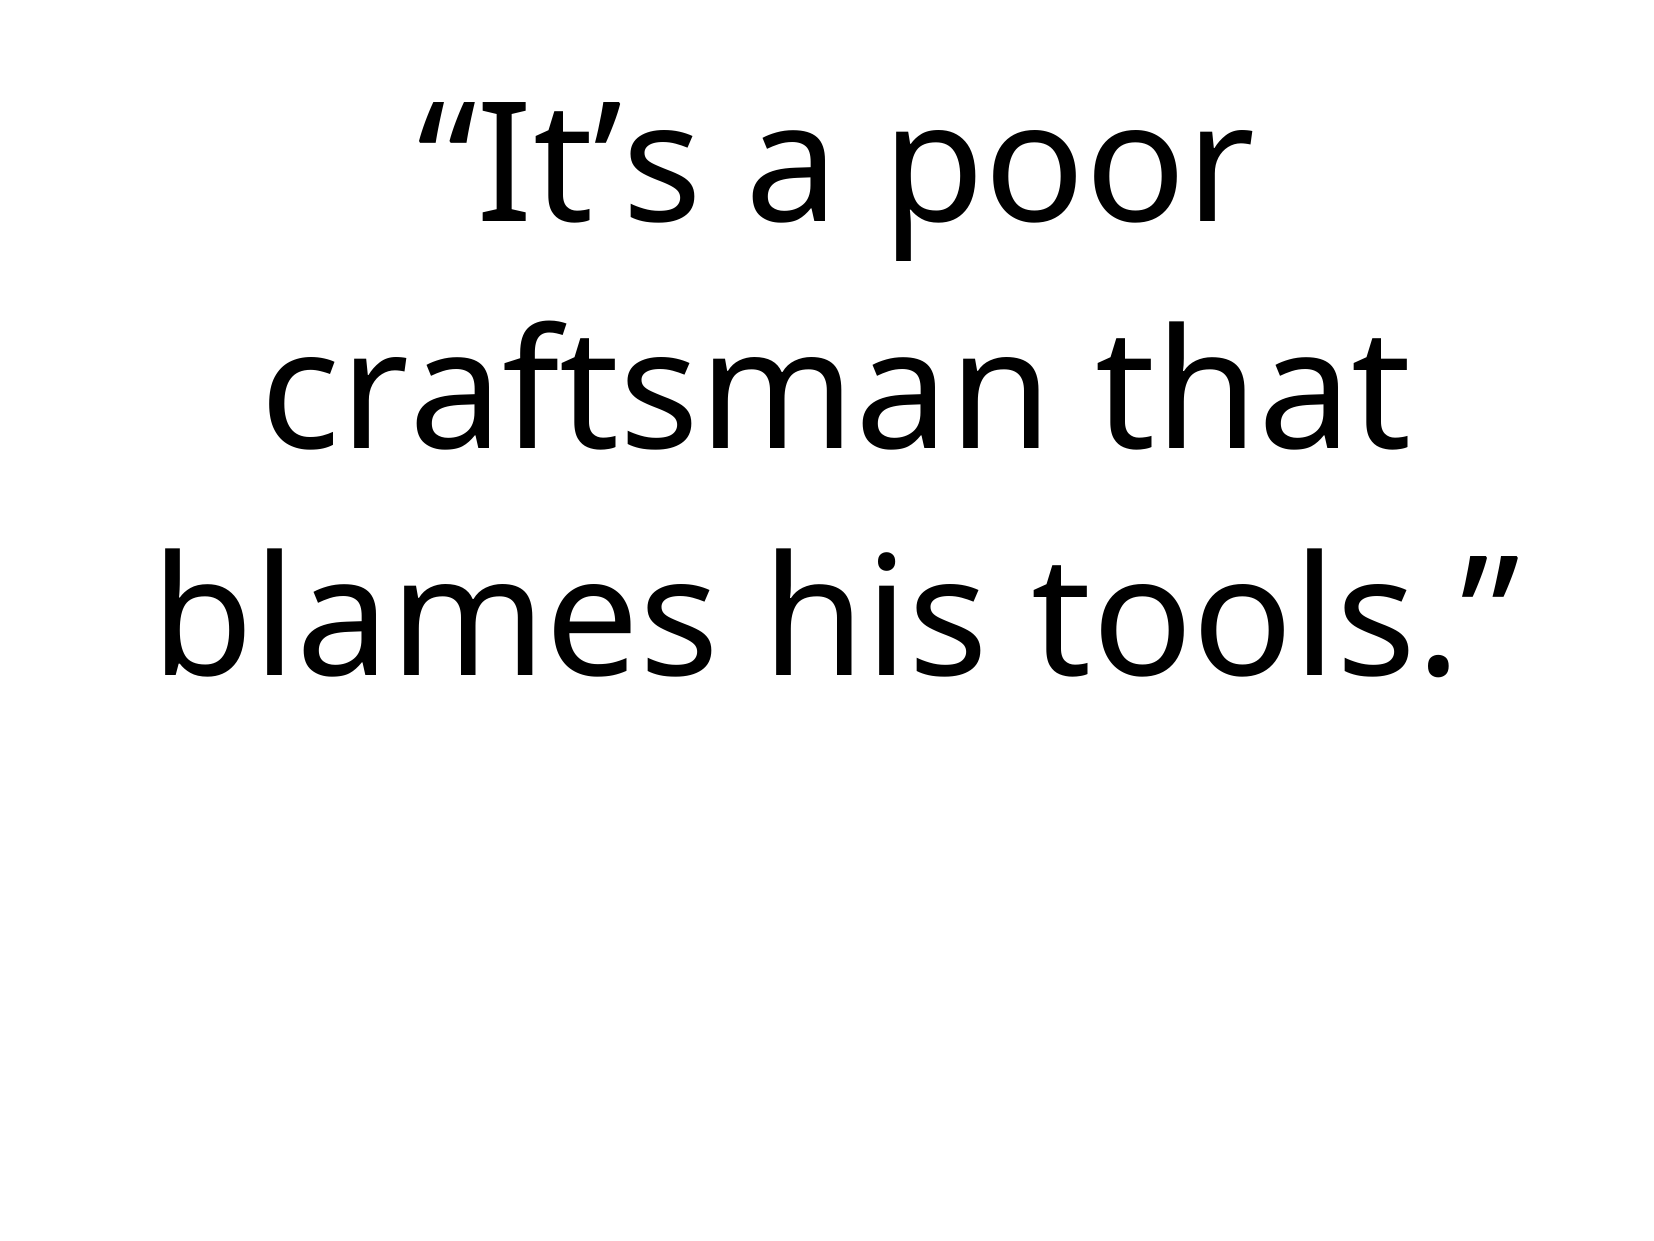

“It’s a poor craftsman that blames his tools.”